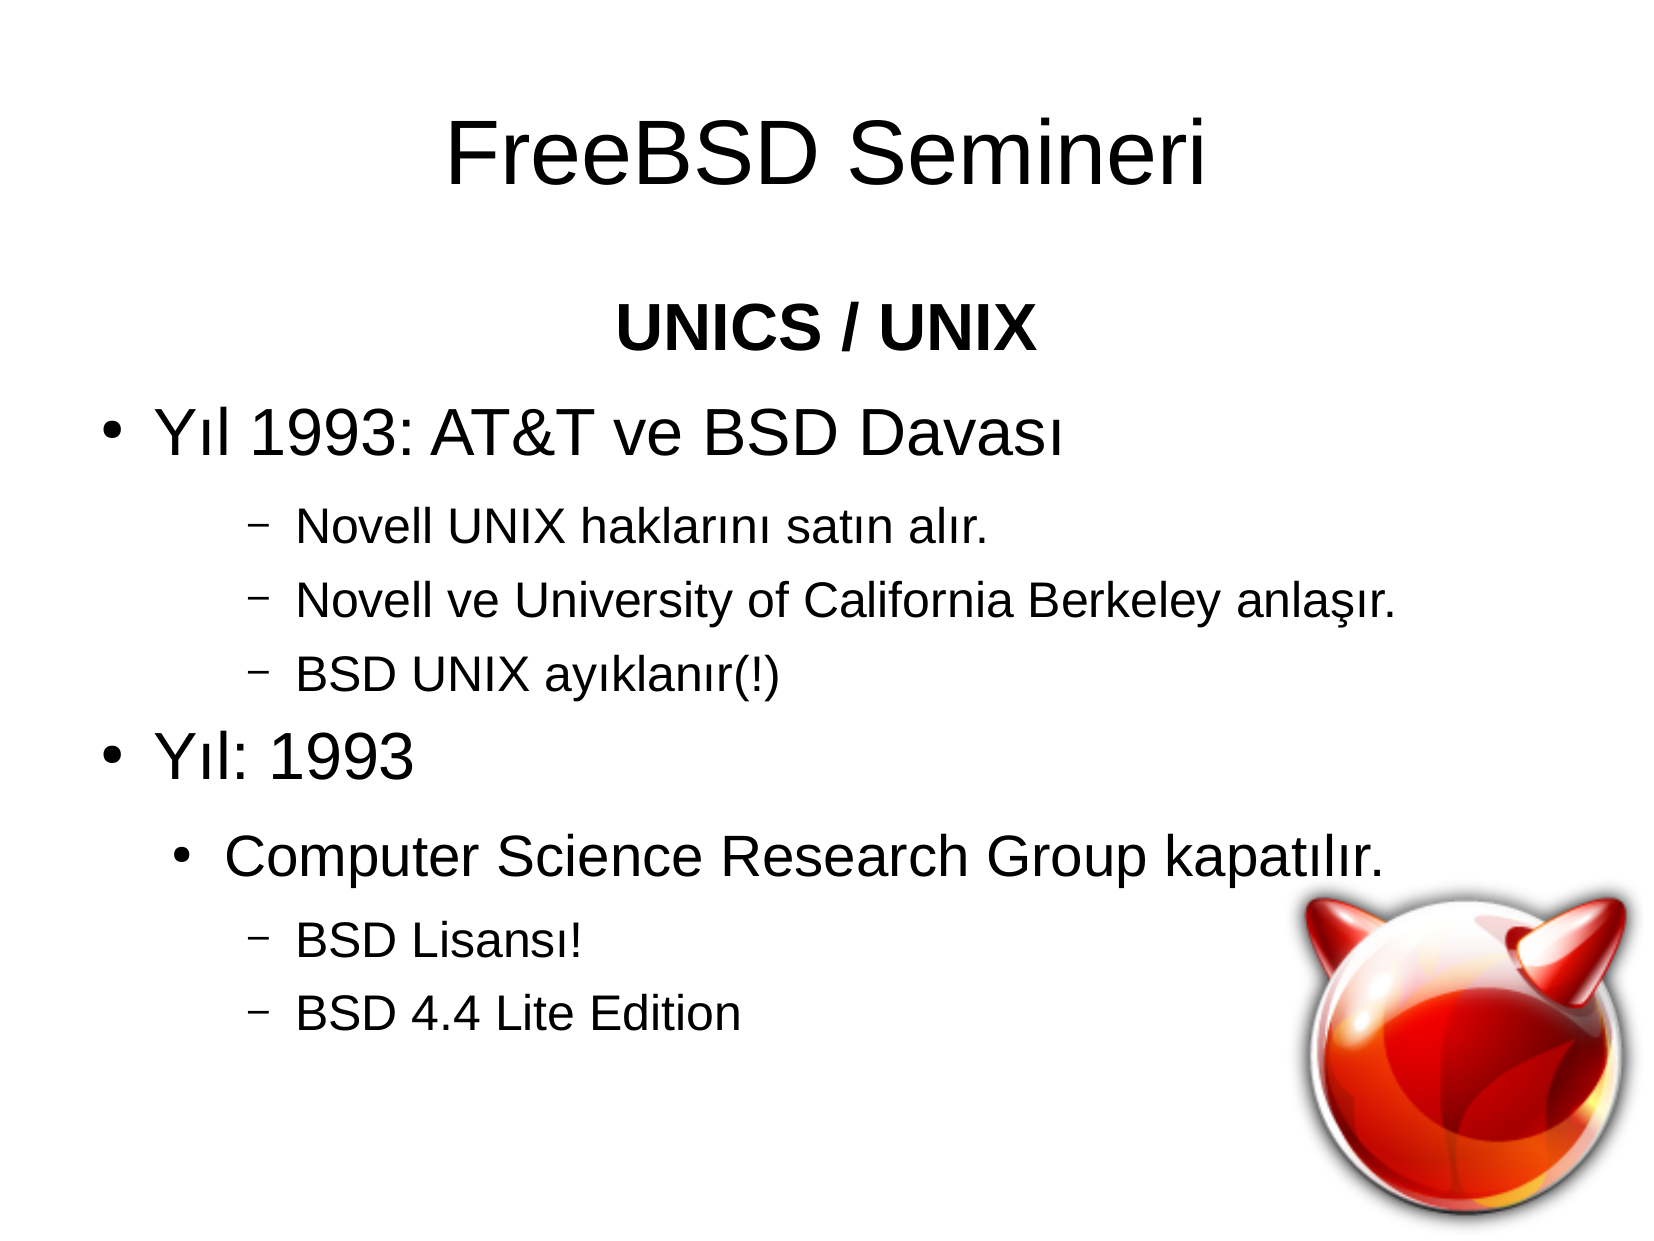

# FreeBSD Semineri
UNICS / UNIX
Yıl 1993: AT&T ve BSD Davası
Novell UNIX haklarını satın alır.
Novell ve University of California Berkeley anlaşır.
BSD UNIX ayıklanır(!)
Yıl: 1993
Computer Science Research Group kapatılır.
BSD Lisansı!
BSD 4.4 Lite Edition